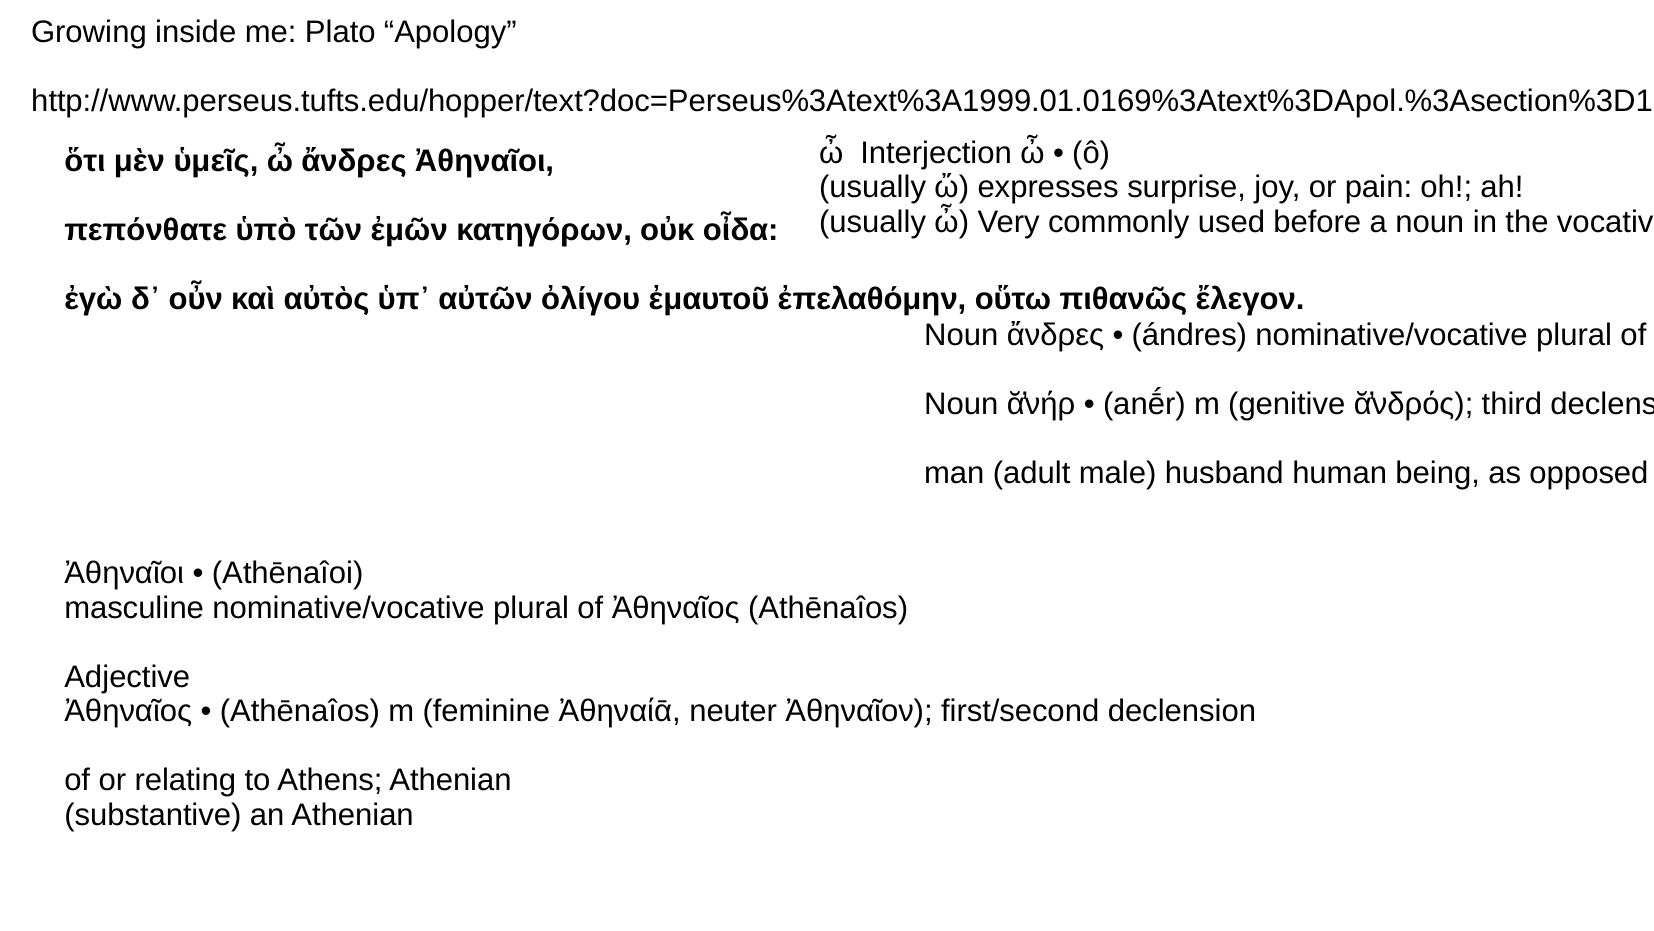

Growing inside me: Plato “Apology”
http://www.perseus.tufts.edu/hopper/text?doc=Perseus%3Atext%3A1999.01.0169%3Atext%3DApol.%3Asection%3D17a
ὦ Interjection ὦ • (ô)
(usually ὤ) expresses surprise, joy, or pain: oh!; ah!
(usually ὦ) Very commonly used before a noun in the vocative or nominative case when addressing someone or something: O...
ὅτι μὲν ὑμεῖς, ὦ ἄνδρες Ἀθηναῖοι,
πεπόνθατε ὑπὸ τῶν ἐμῶν κατηγόρων, οὐκ οἶδα:
ἐγὼ δ᾽ οὖν καὶ αὐτὸς ὑπ᾽ αὐτῶν ὀλίγου ἐμαυτοῦ ἐπελαθόμην, οὕτω πιθανῶς ἔλεγον.
Noun ἄνδρες • (ándres) nominative/vocative plural of ἀνήρ (anḗr)
Noun ᾰ̓νήρ • (anḗr) m (genitive ᾰ̓νδρός); third declension
man (adult male) husband human being, as opposed to a god Usage notes The word ἀνήρ may form a crasis with the definite article, resulting in ὁ (ho) and ἀνήρ merging. The Attic crasis is ᾱ̔νήρ (hānḗr) and the Ionic crasis is ὡνήρ (hōnḗr).
Ἀθηναῖοι • (Athēnaîoi)
masculine nominative/vocative plural of Ἀθηναῖος (Athēnaîos)
Adjective
Ἀθηναῖος • (Athēnaîos) m (feminine Ἀθηναίᾱ, neuter Ἀθηναῖον); first/second declension
of or relating to Athens; Athenian
(substantive) an Athenian